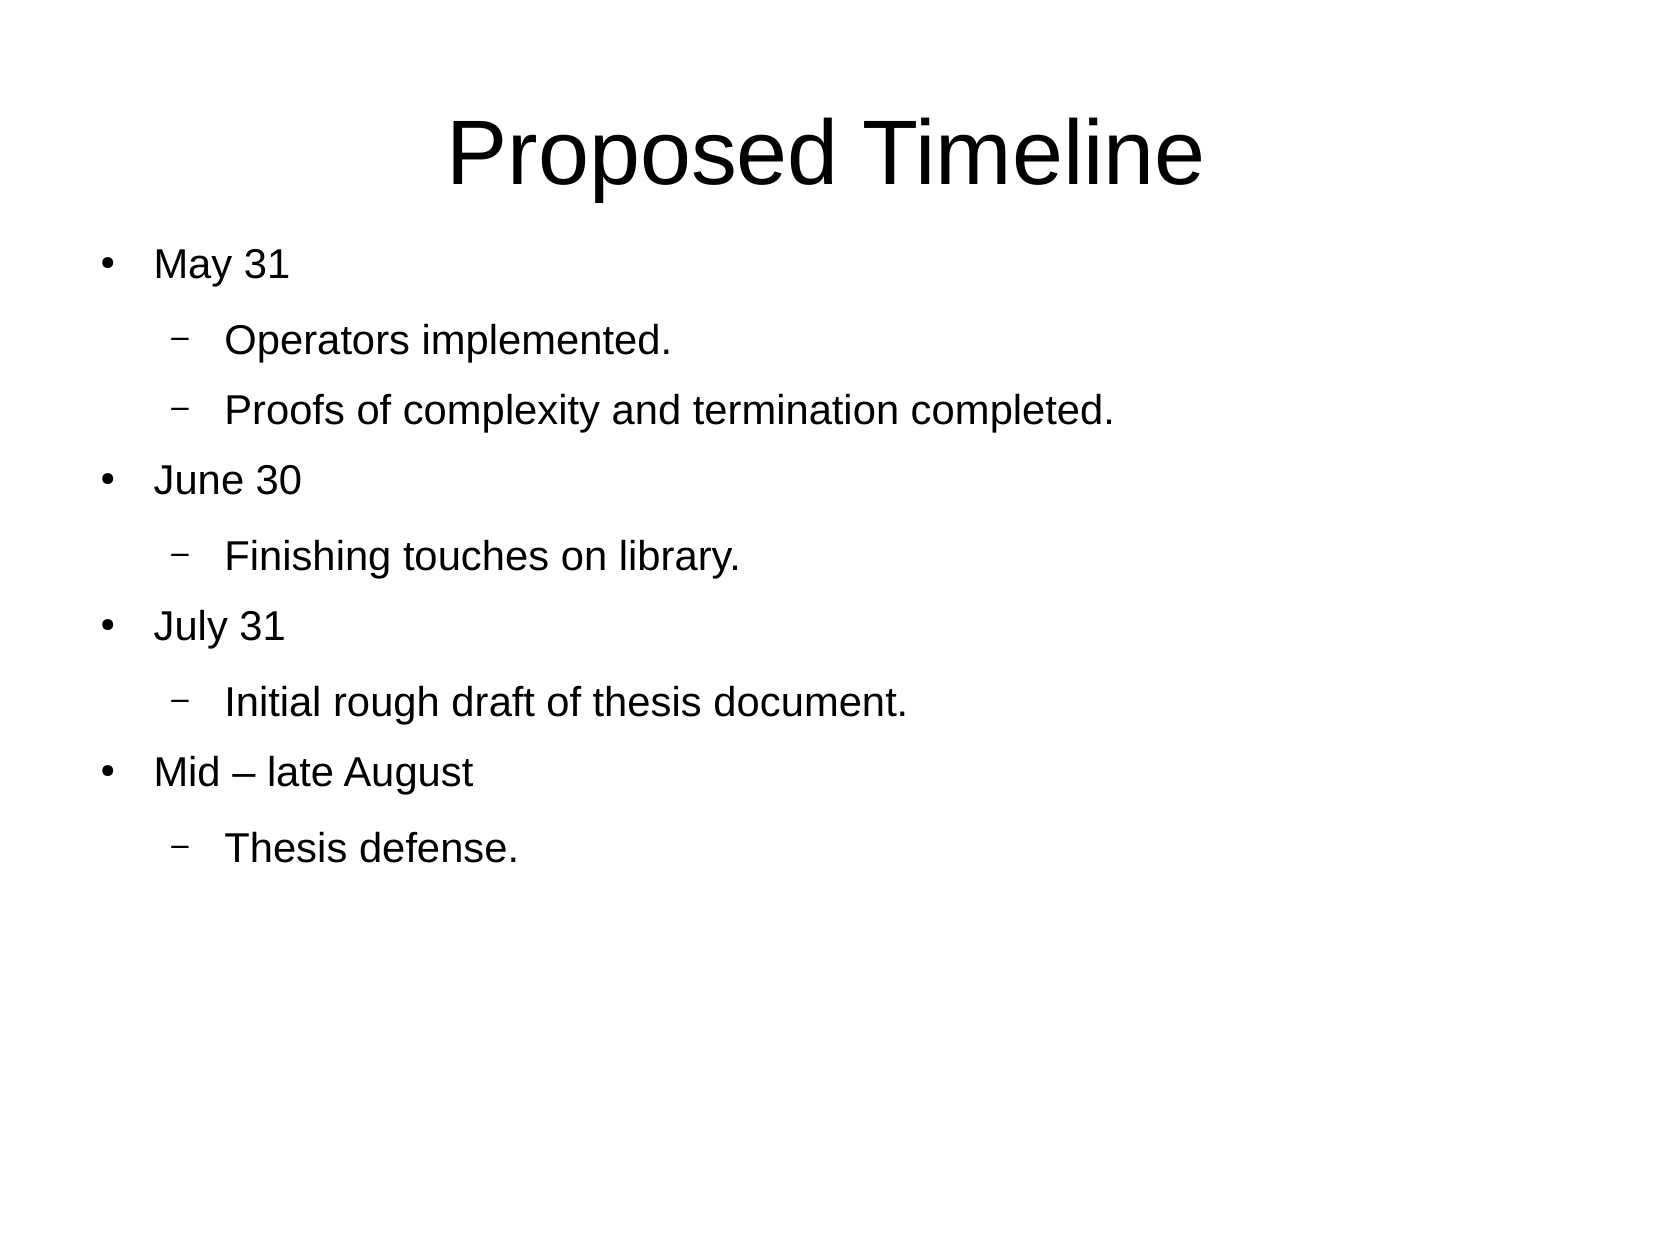

# Proposed Timeline
May 31
Operators implemented.
Proofs of complexity and termination completed.
June 30
Finishing touches on library.
July 31
Initial rough draft of thesis document.
Mid – late August
Thesis defense.